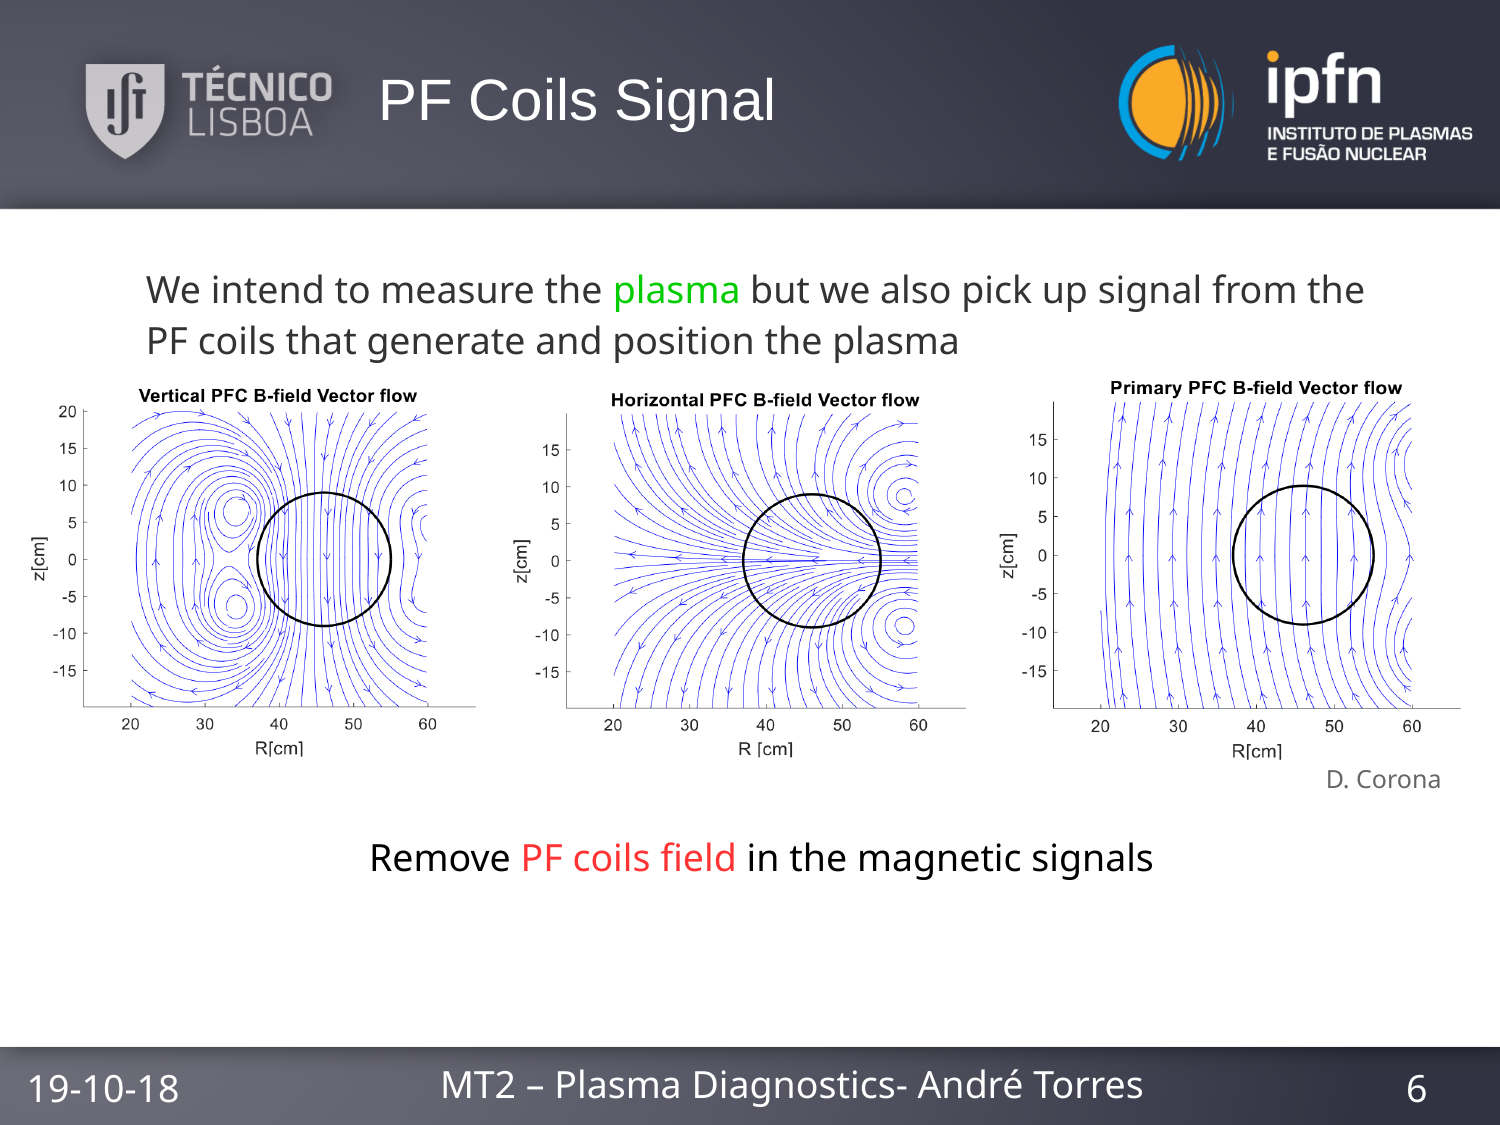

# PF Coils Signal
We intend to measure the plasma but we also pick up signal from the PF coils that generate and position the plasma
D. Corona
Remove PF coils field in the magnetic signals